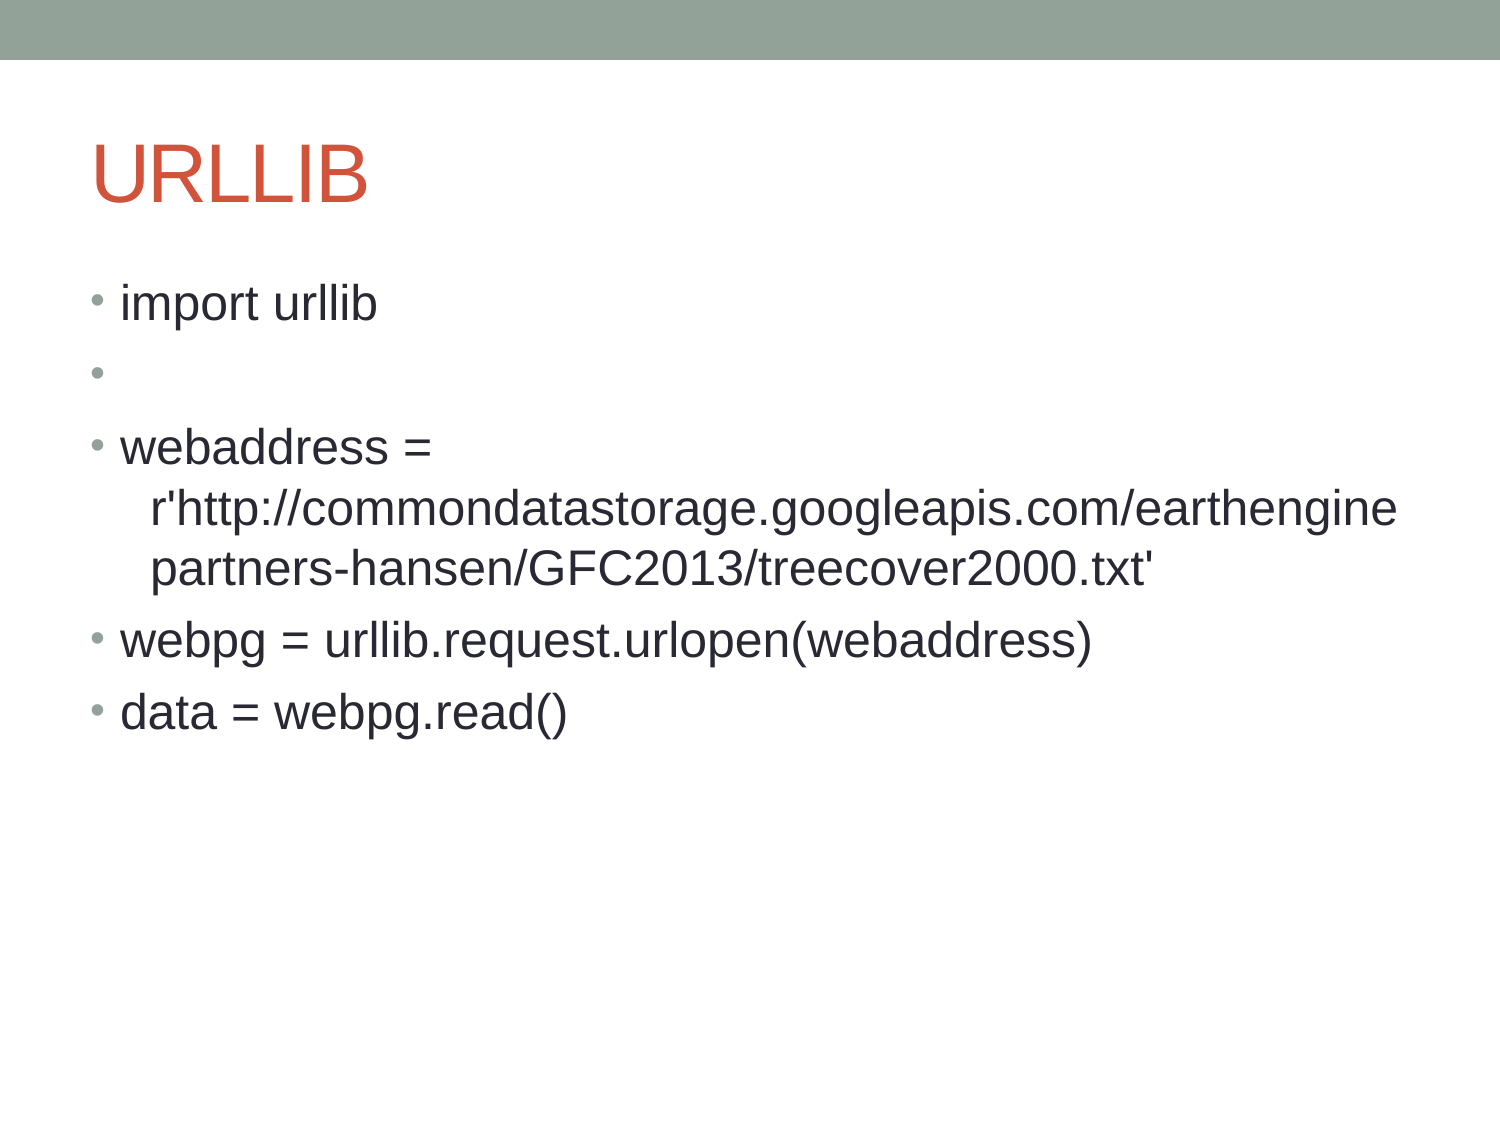

# URLLIB
import urllib
webaddress = r'http://commondatastorage.googleapis.com/earthenginepartners-hansen/GFC2013/treecover2000.txt'
webpg = urllib.request.urlopen(webaddress)
data = webpg.read()